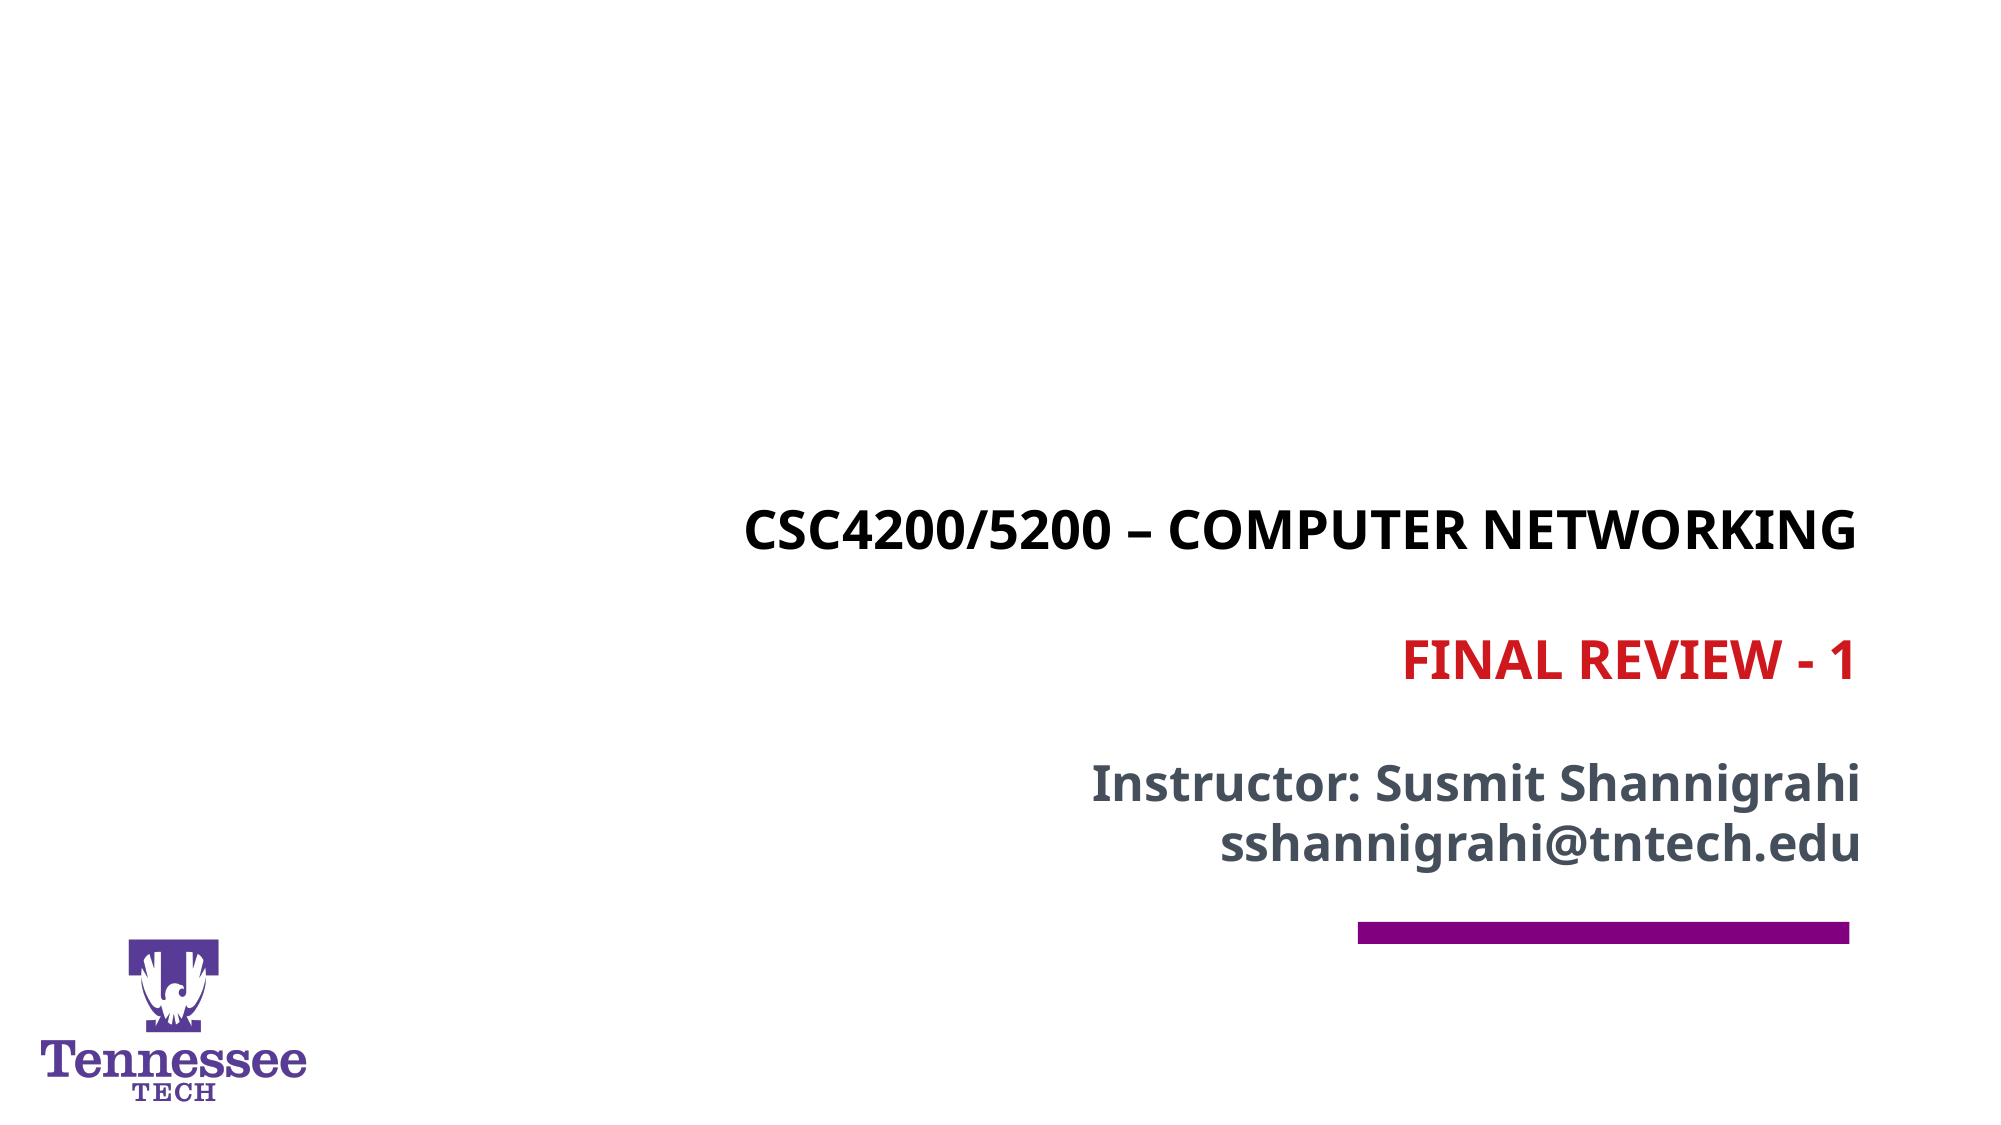

CSC4200/5200 – Computer Networking
 Final Review - 1
Instructor: Susmit Shannigrahi
sshannigrahi@tntech.edu